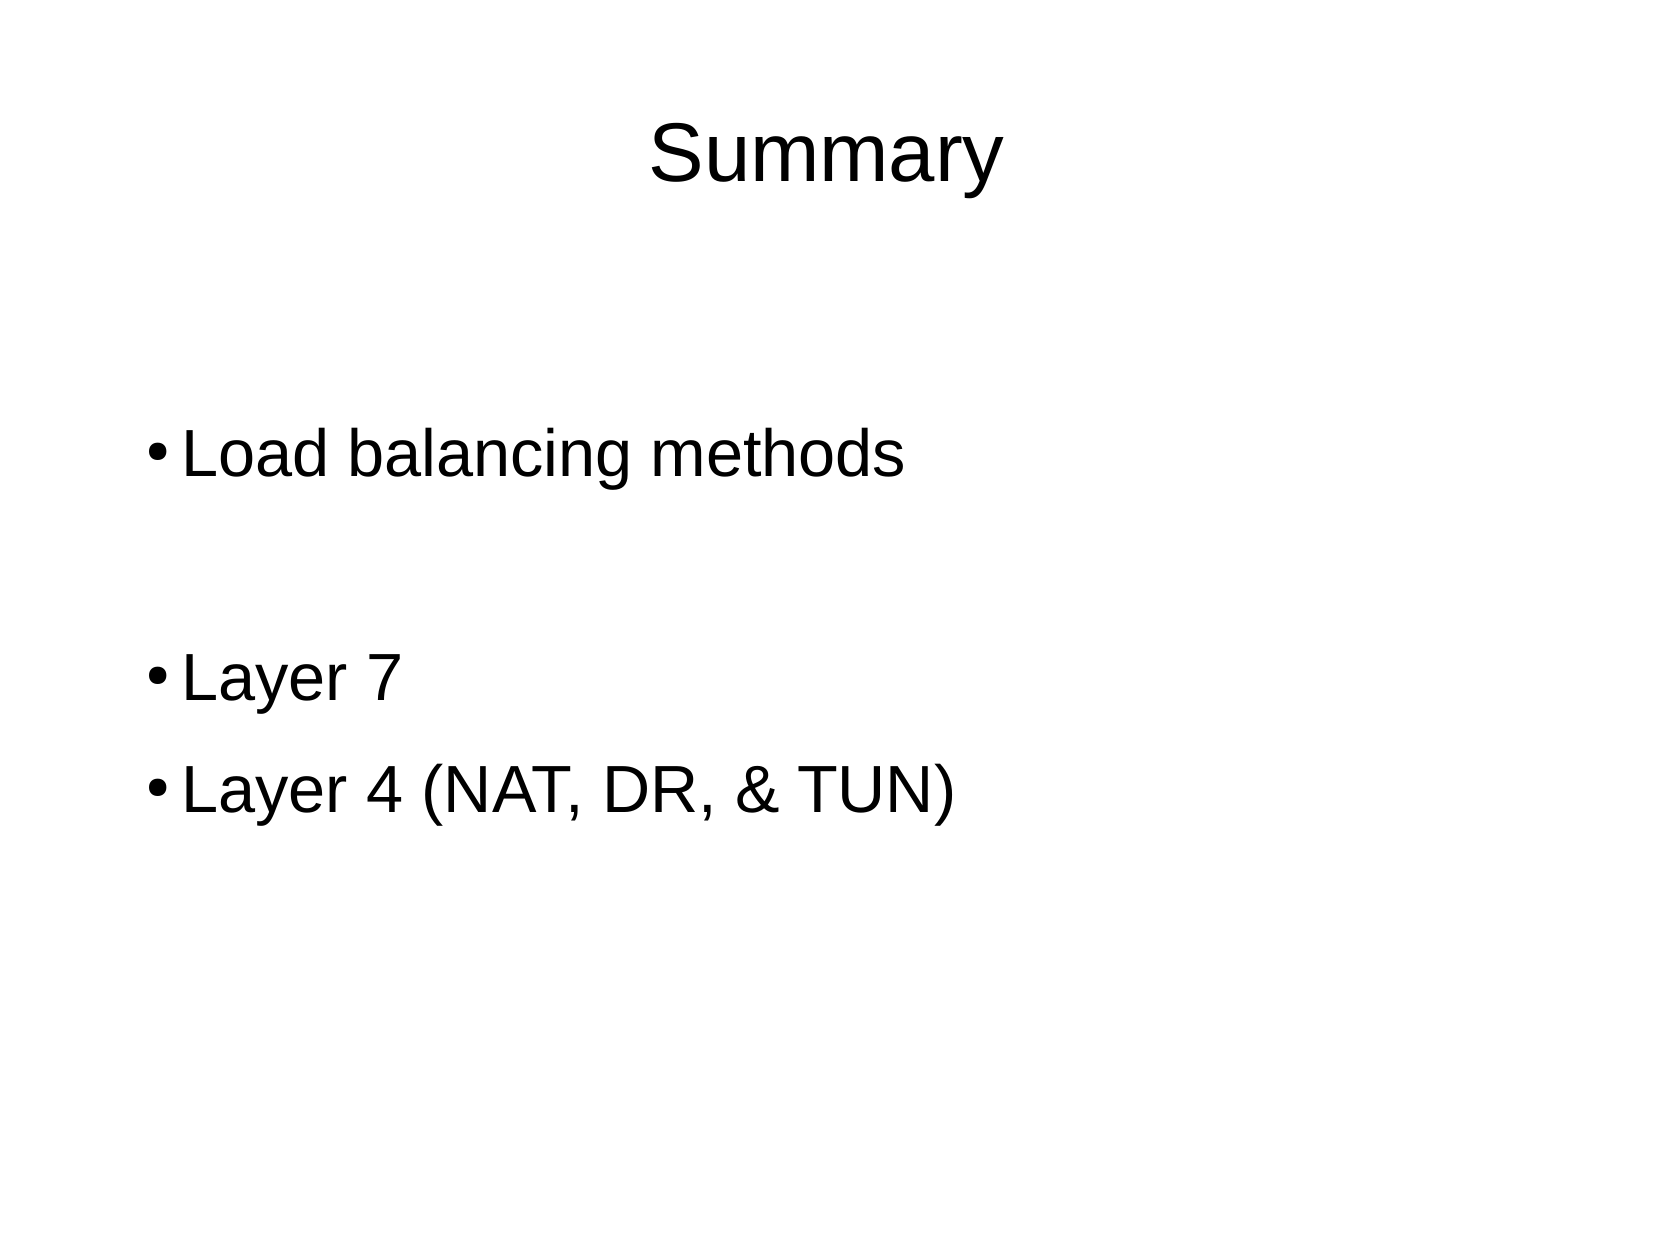

# Summary
Load balancing methods
Layer 7
Layer 4 (NAT, DR, & TUN)